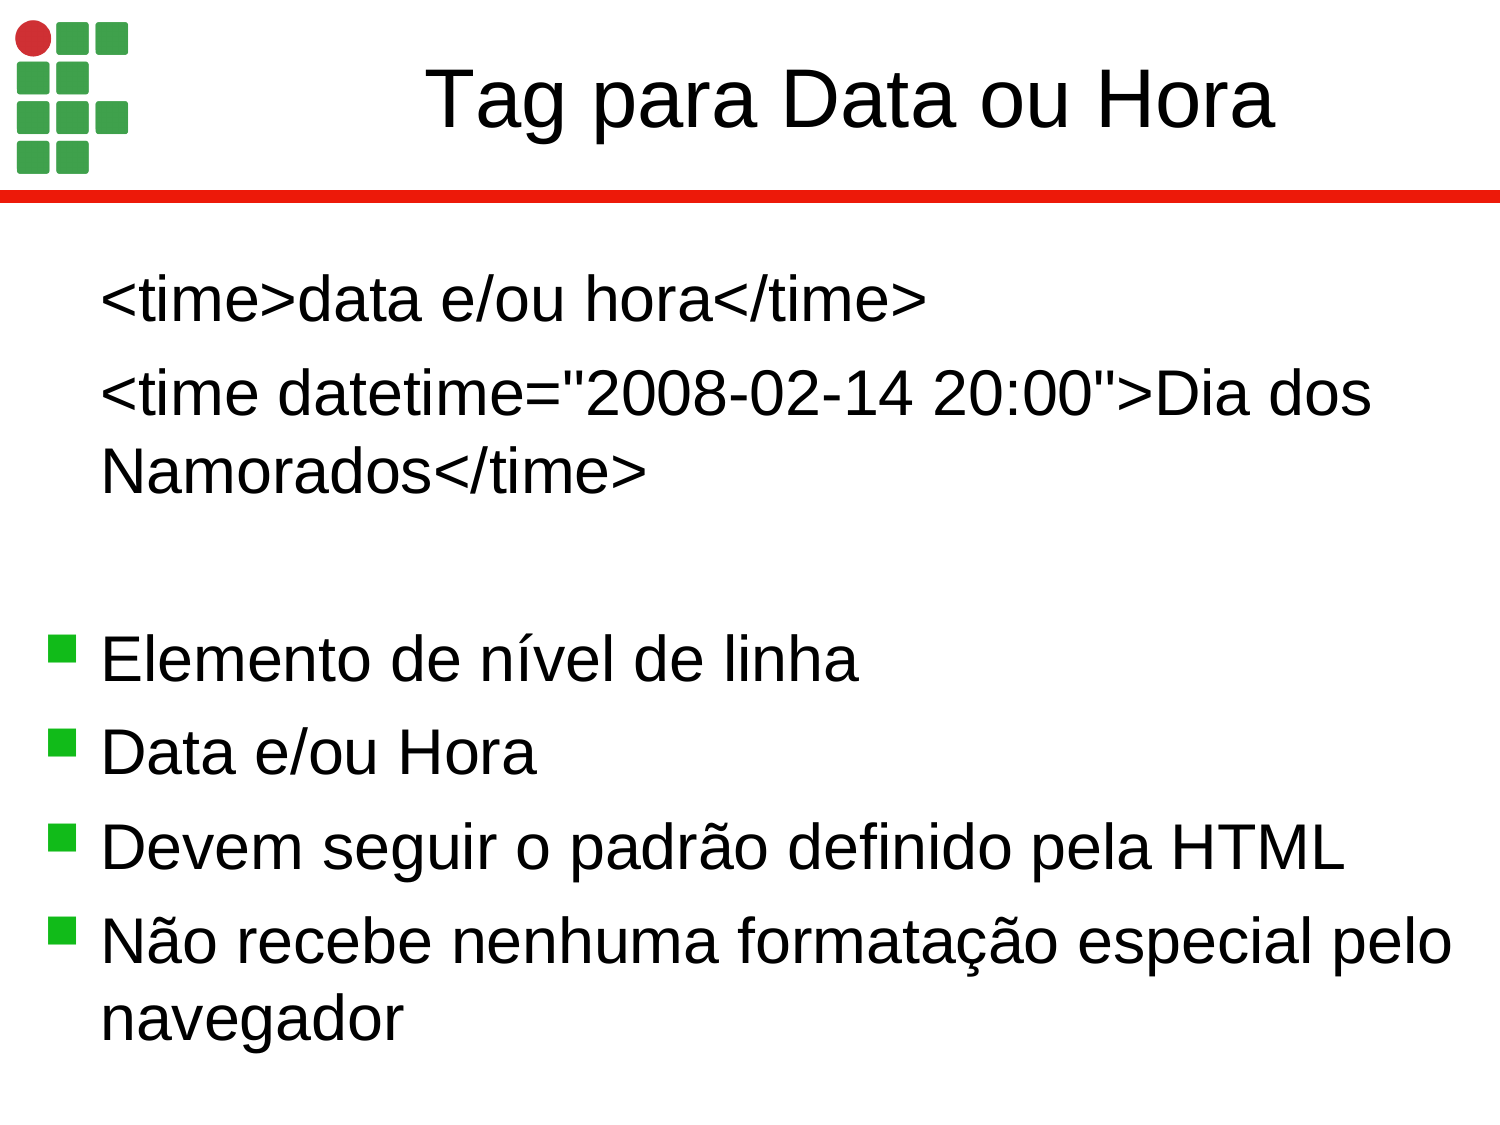

# Tag para Data ou Hora
<time>data e/ou hora</time>
<time datetime="2008-02-14 20:00">Dia dos Namorados</time>
Elemento de nível de linha
Data e/ou Hora
Devem seguir o padrão definido pela HTML
Não recebe nenhuma formatação especial pelo navegador